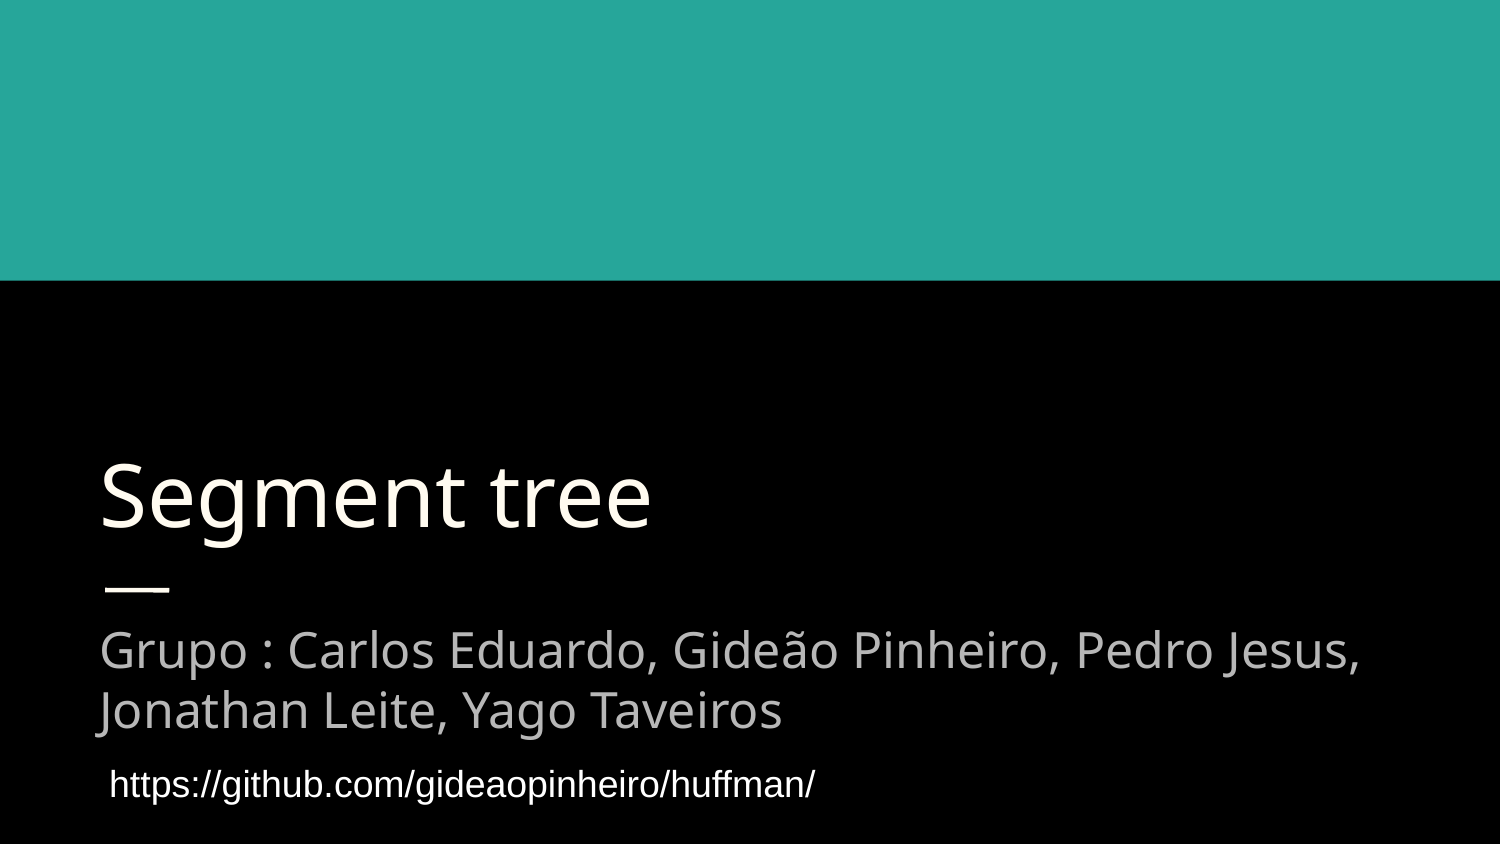

# Segment tree
Grupo : Carlos Eduardo, Gideão Pinheiro, Pedro Jesus, Jonathan Leite, Yago Taveiros
https://github.com/gideaopinheiro/huffman/